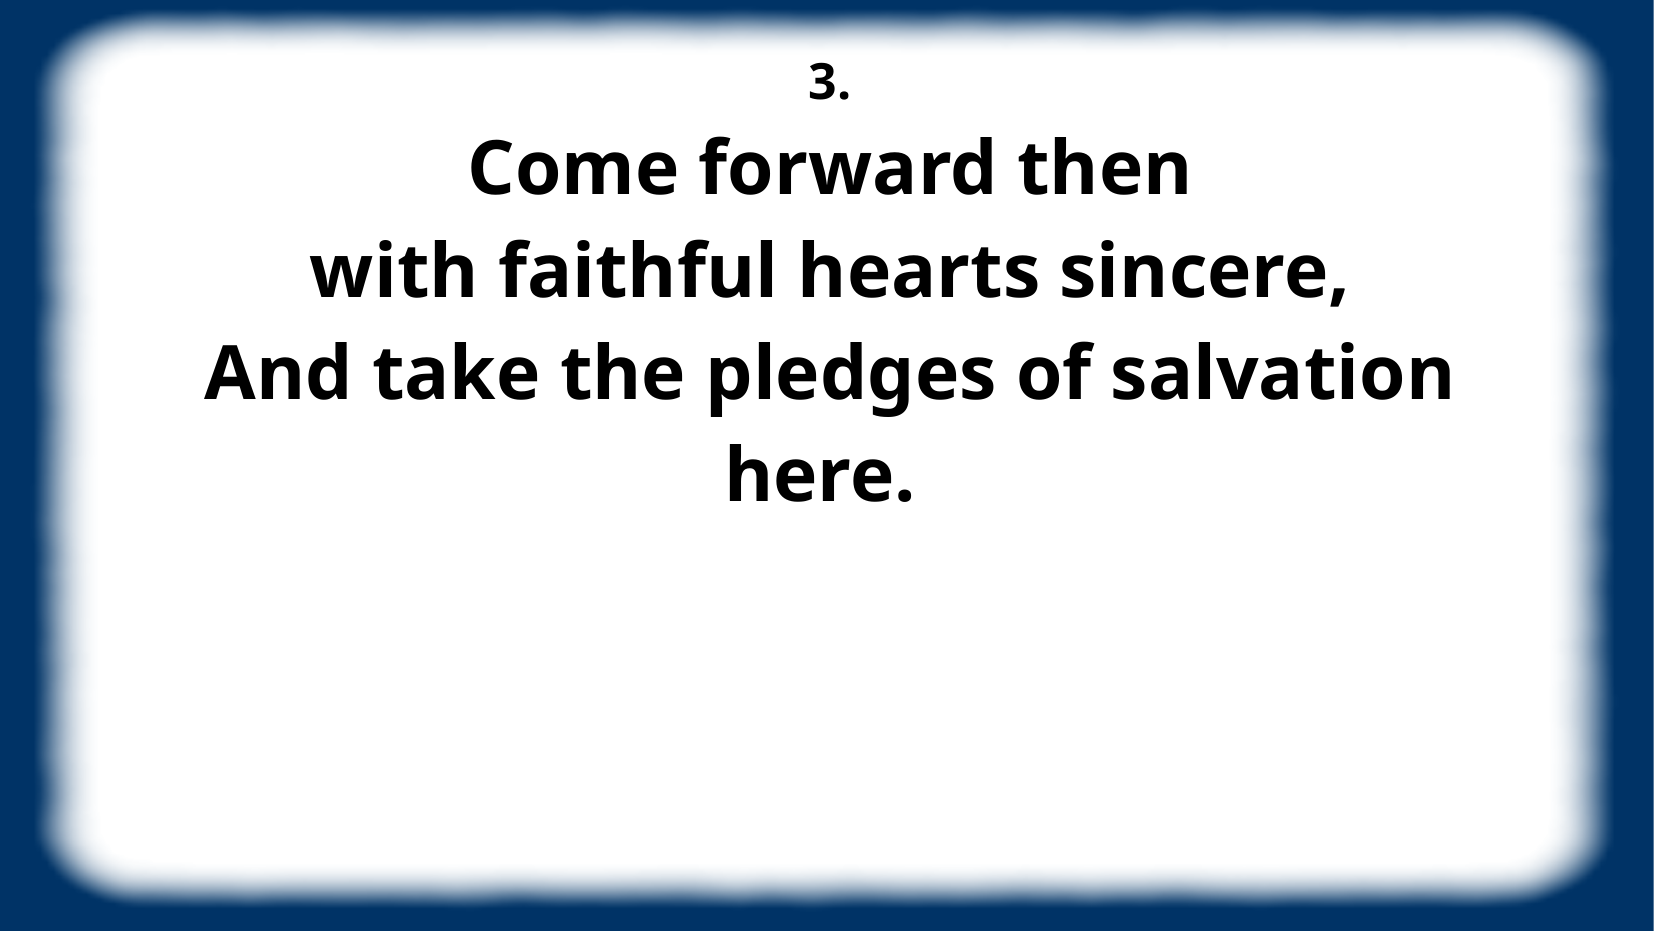

3.
Come forward then
with faithful hearts sincere,
And take the pledges of salvation here.